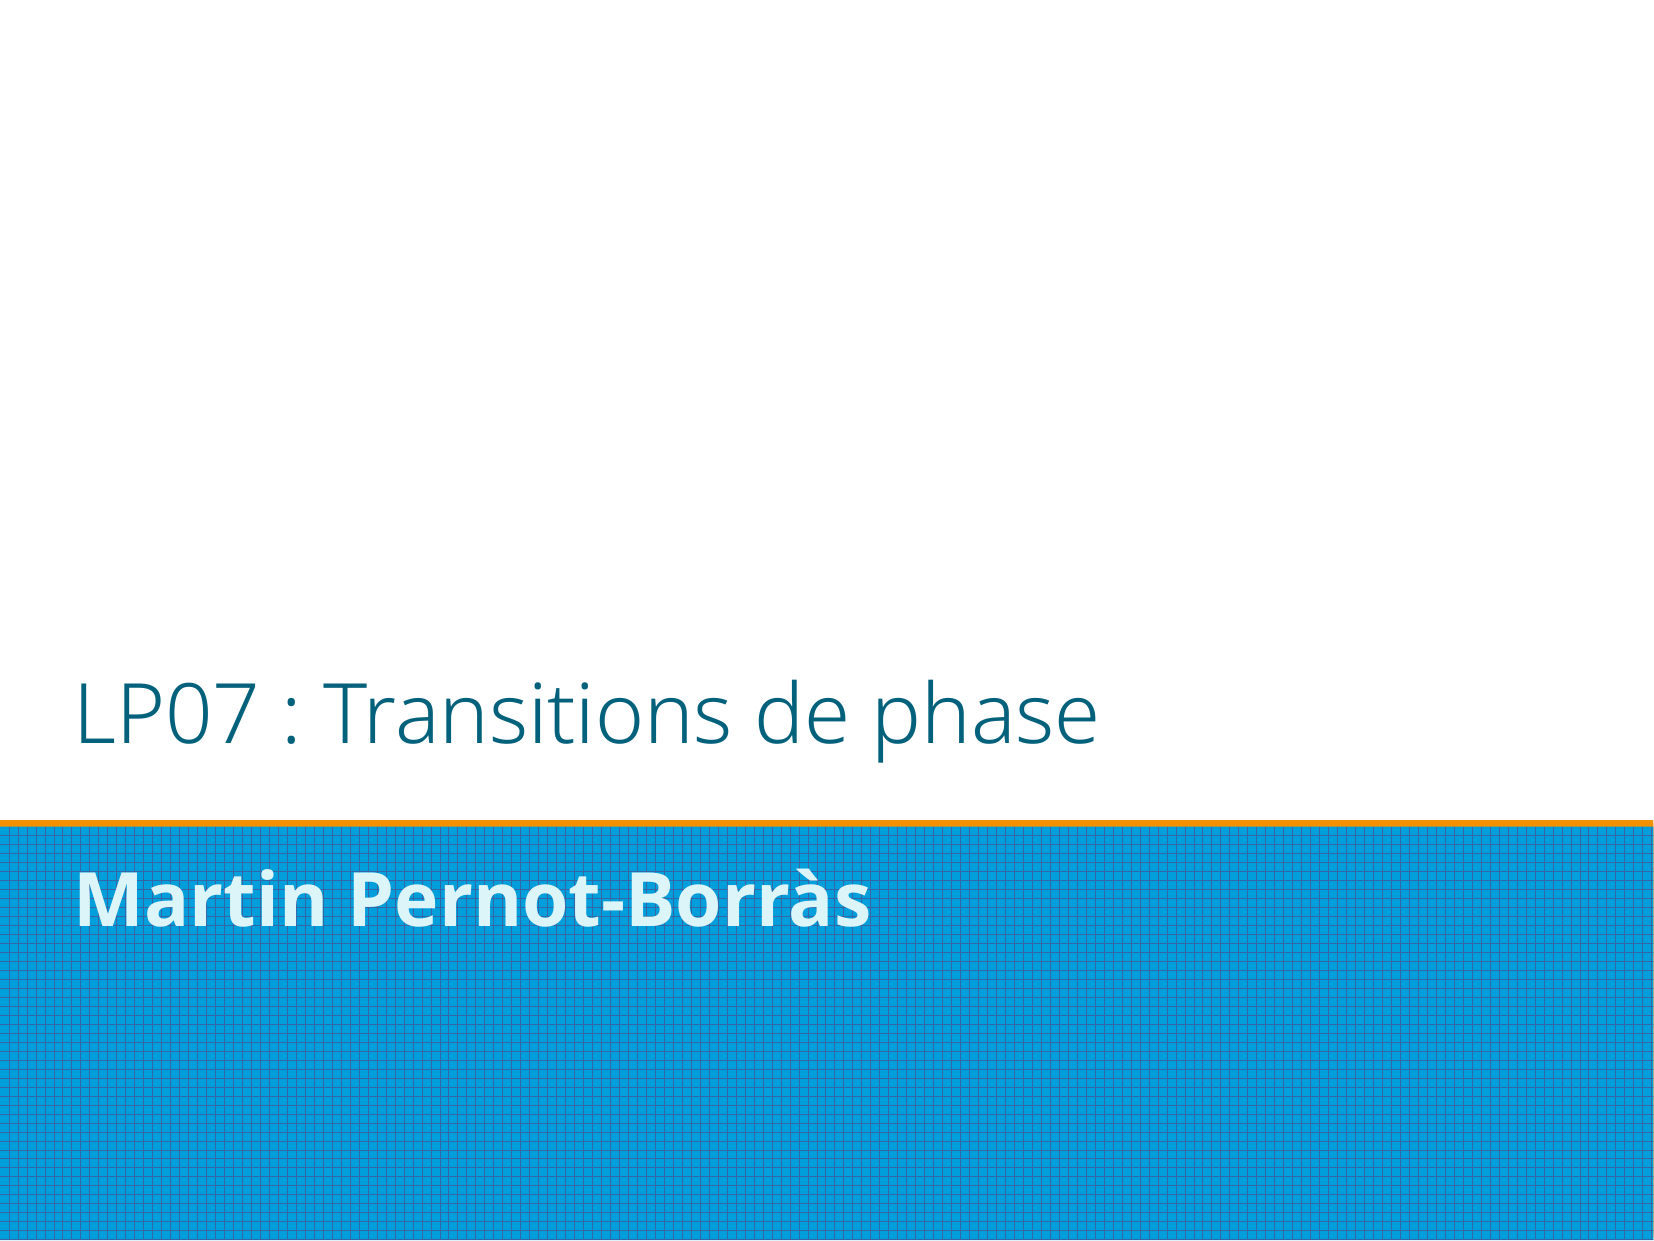

# LP07 : Transitions de phase
Martin Pernot-Borràs